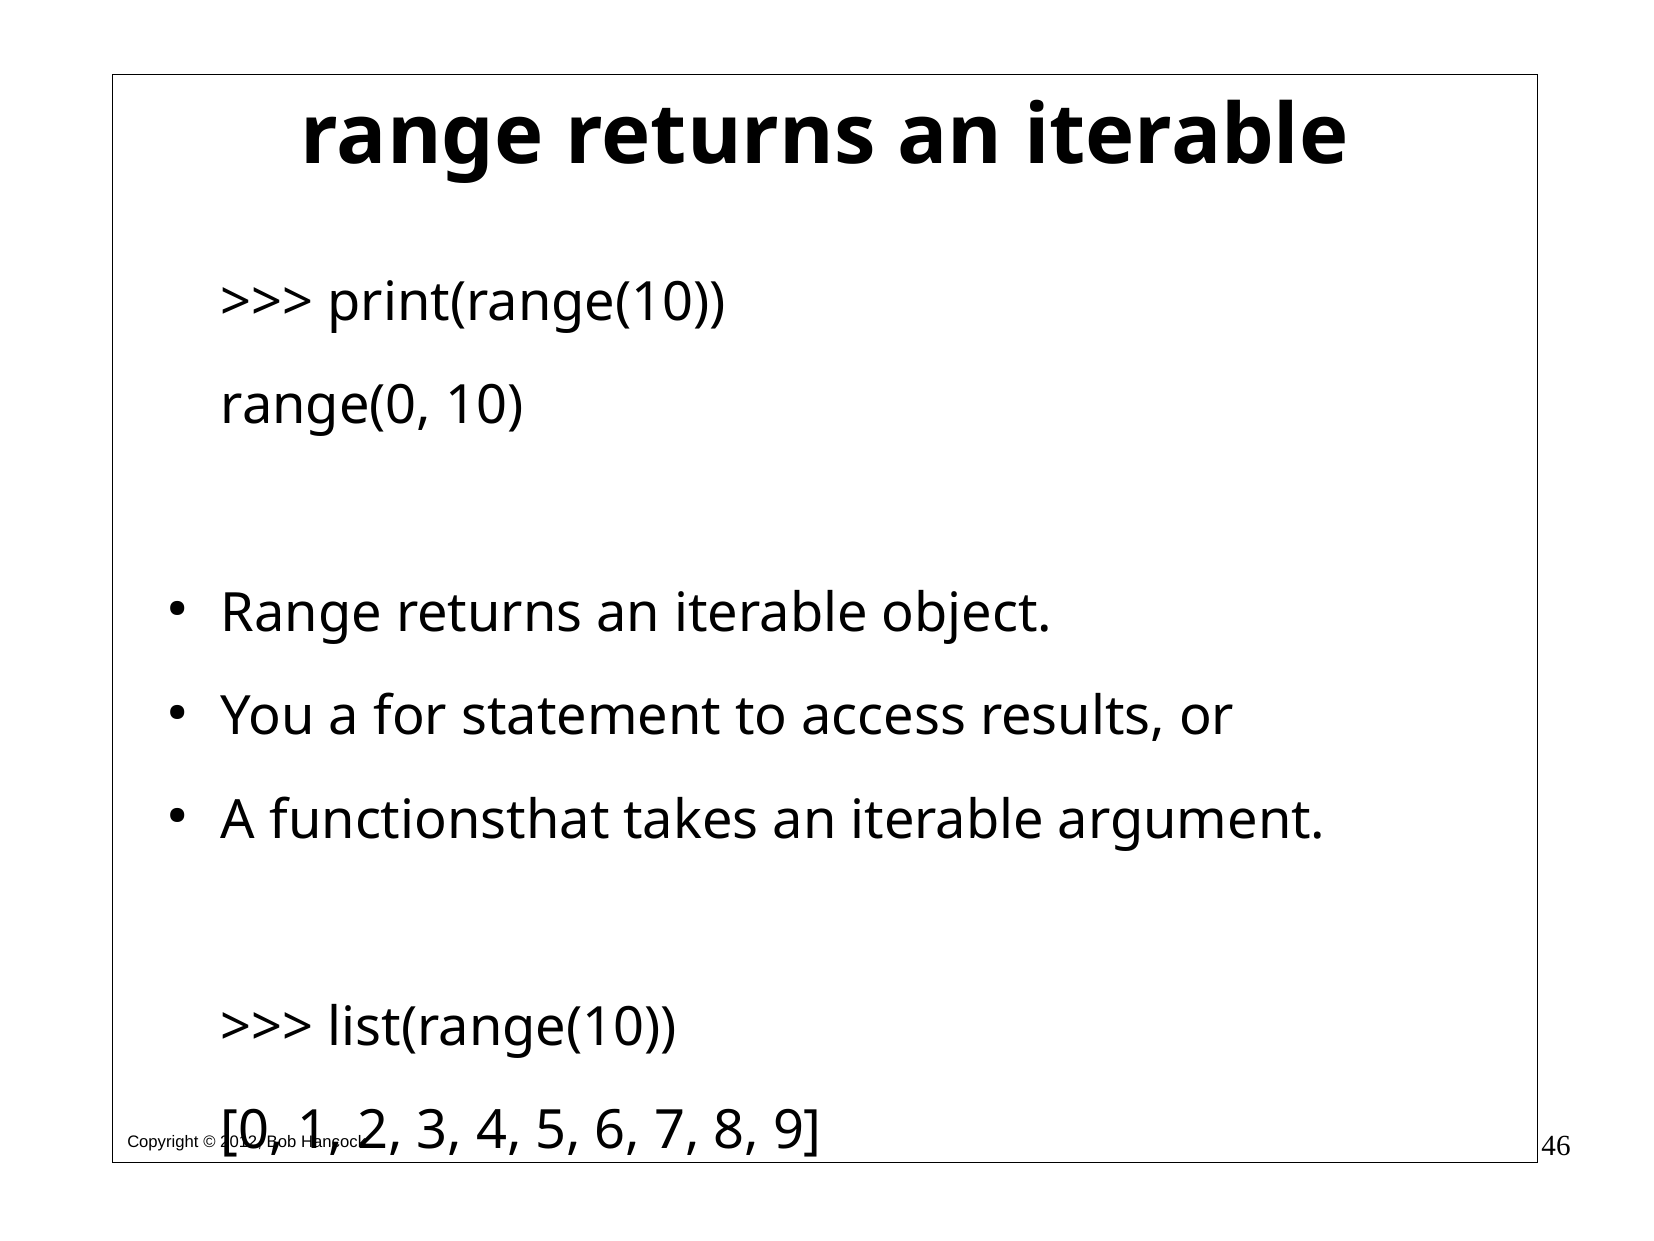

# range returns an iterable
>>> print(range(10))
range(0, 10)
Range returns an iterable object.
You a for statement to access results, or
A functionsthat takes an iterable argument.
>>> list(range(10))
[0, 1, 2, 3, 4, 5, 6, 7, 8, 9]
Copyright © 2012, Bob Hancock
46